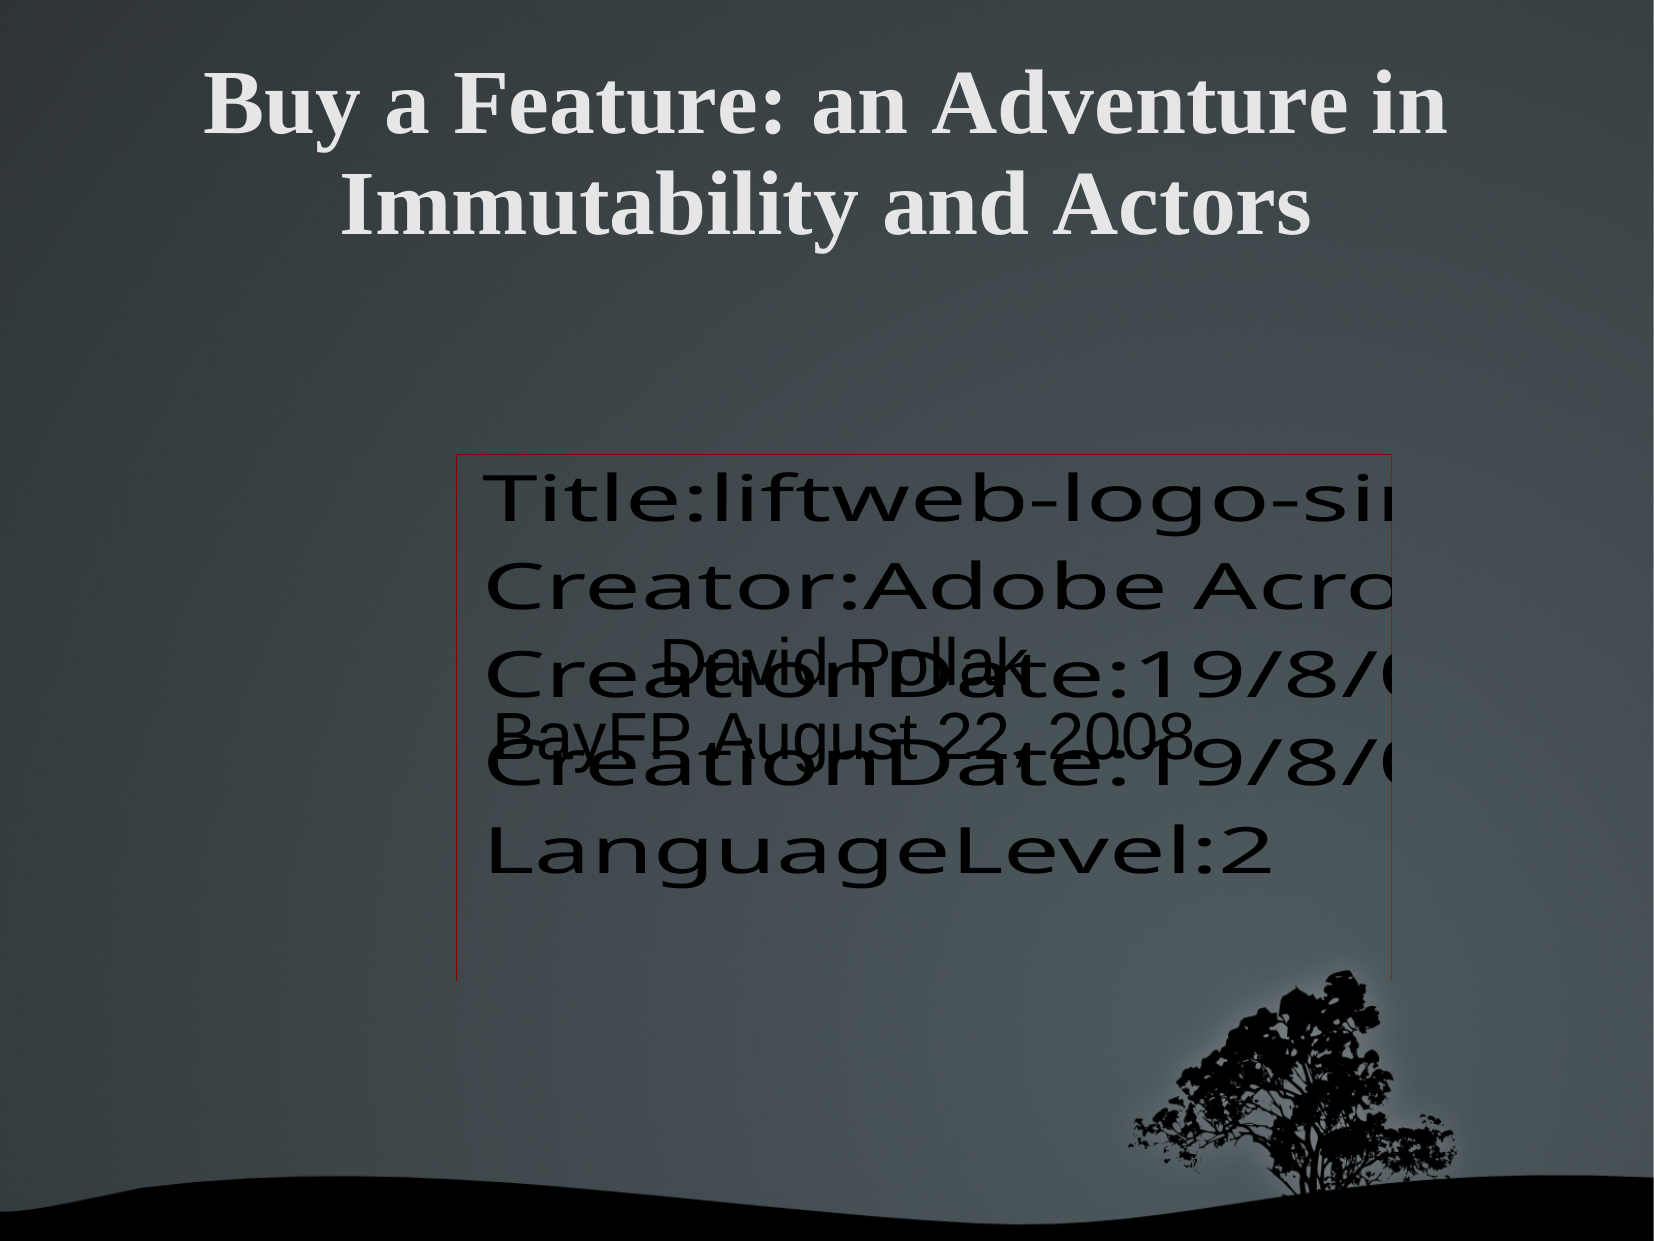

# Buy a Feature: an Adventure in Immutability and Actors
David Pollak
BayFP August 22, 2008